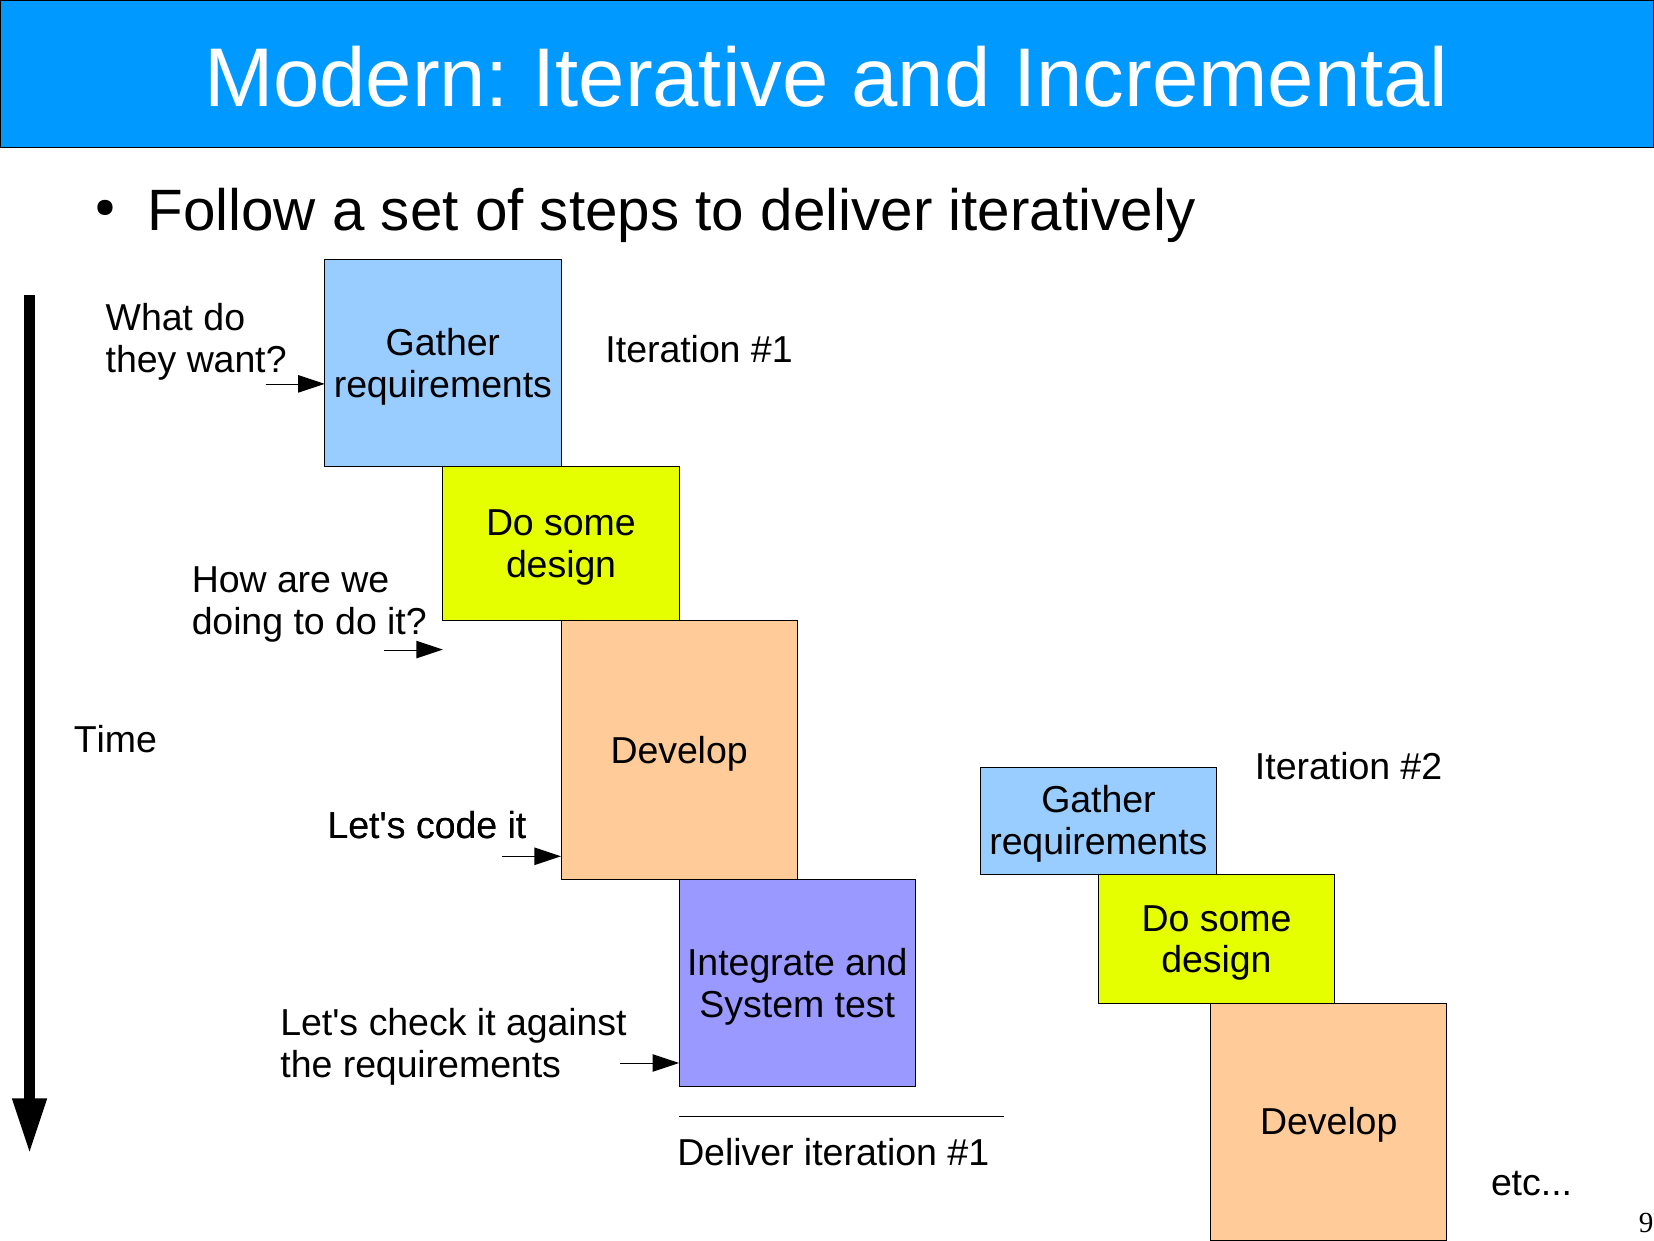

# Modern: Iterative and Incremental
Follow a set of steps to deliver iteratively
Gather
requirements
What do
they want?
Iteration #1
Do some
design
How are we
doing to do it?
Develop
Time
Iteration #2
Gather
requirements
Let's code it
Let's code it
Do some
design
Integrate and
System test
Let's check it against
the requirements
Develop
Deliver iteration #1
etc...
9